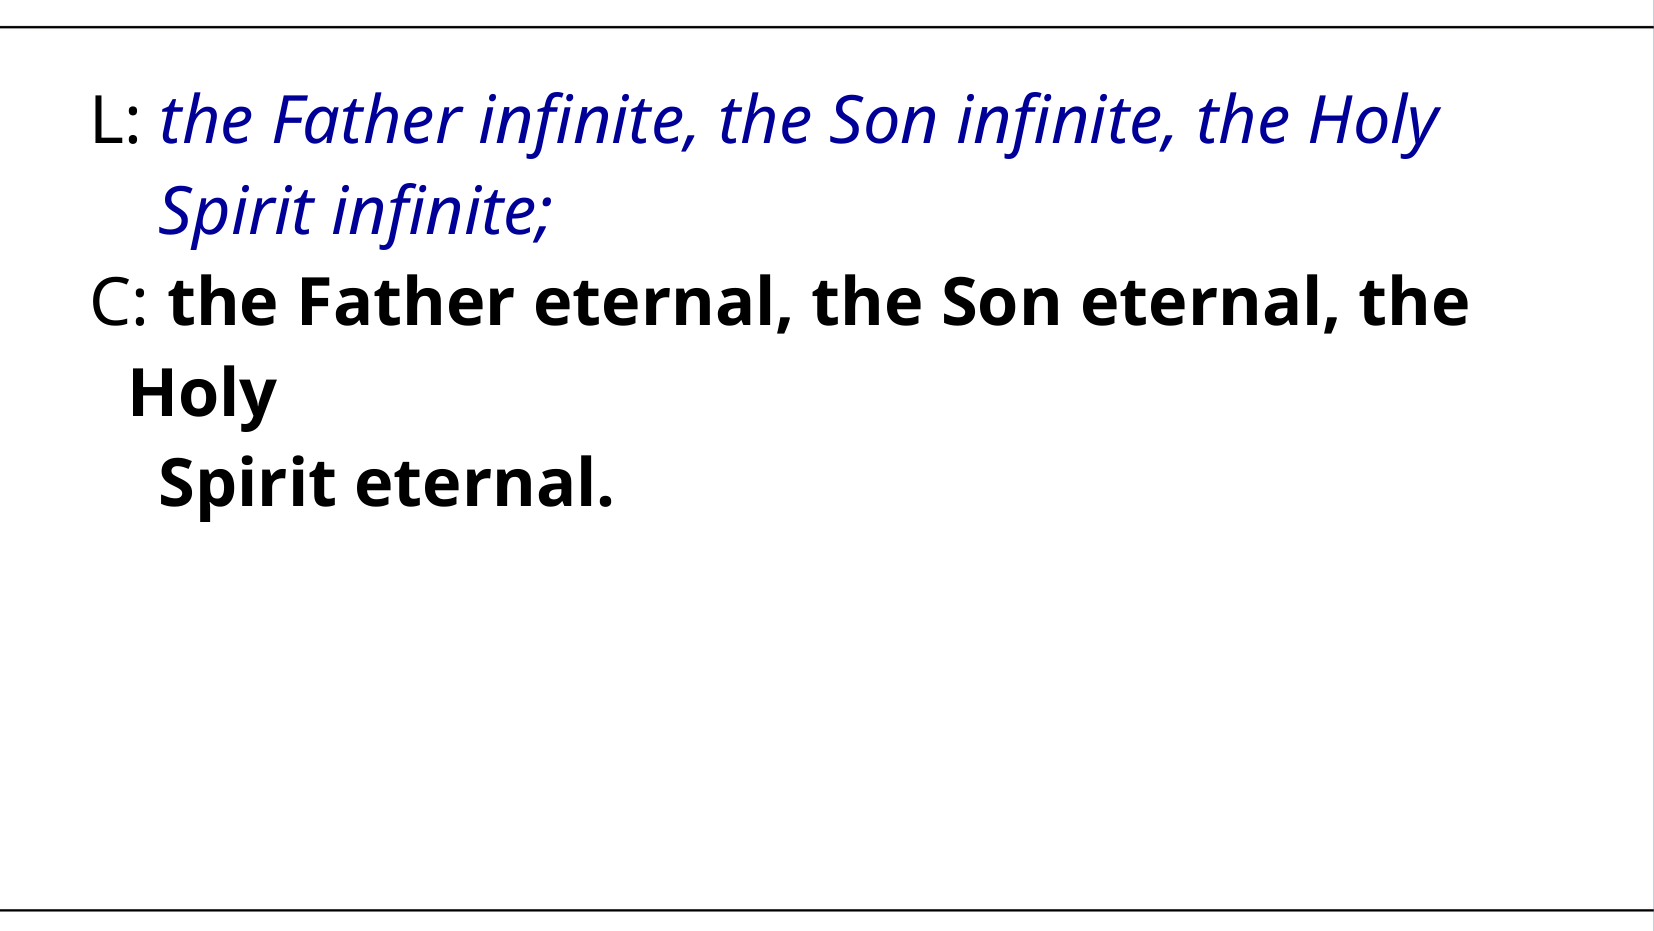

L: the Father infinite, the Son infinite, the Holy
 Spirit infinite;
C: the Father eternal, the Son eternal, the Holy
 Spirit eternal.